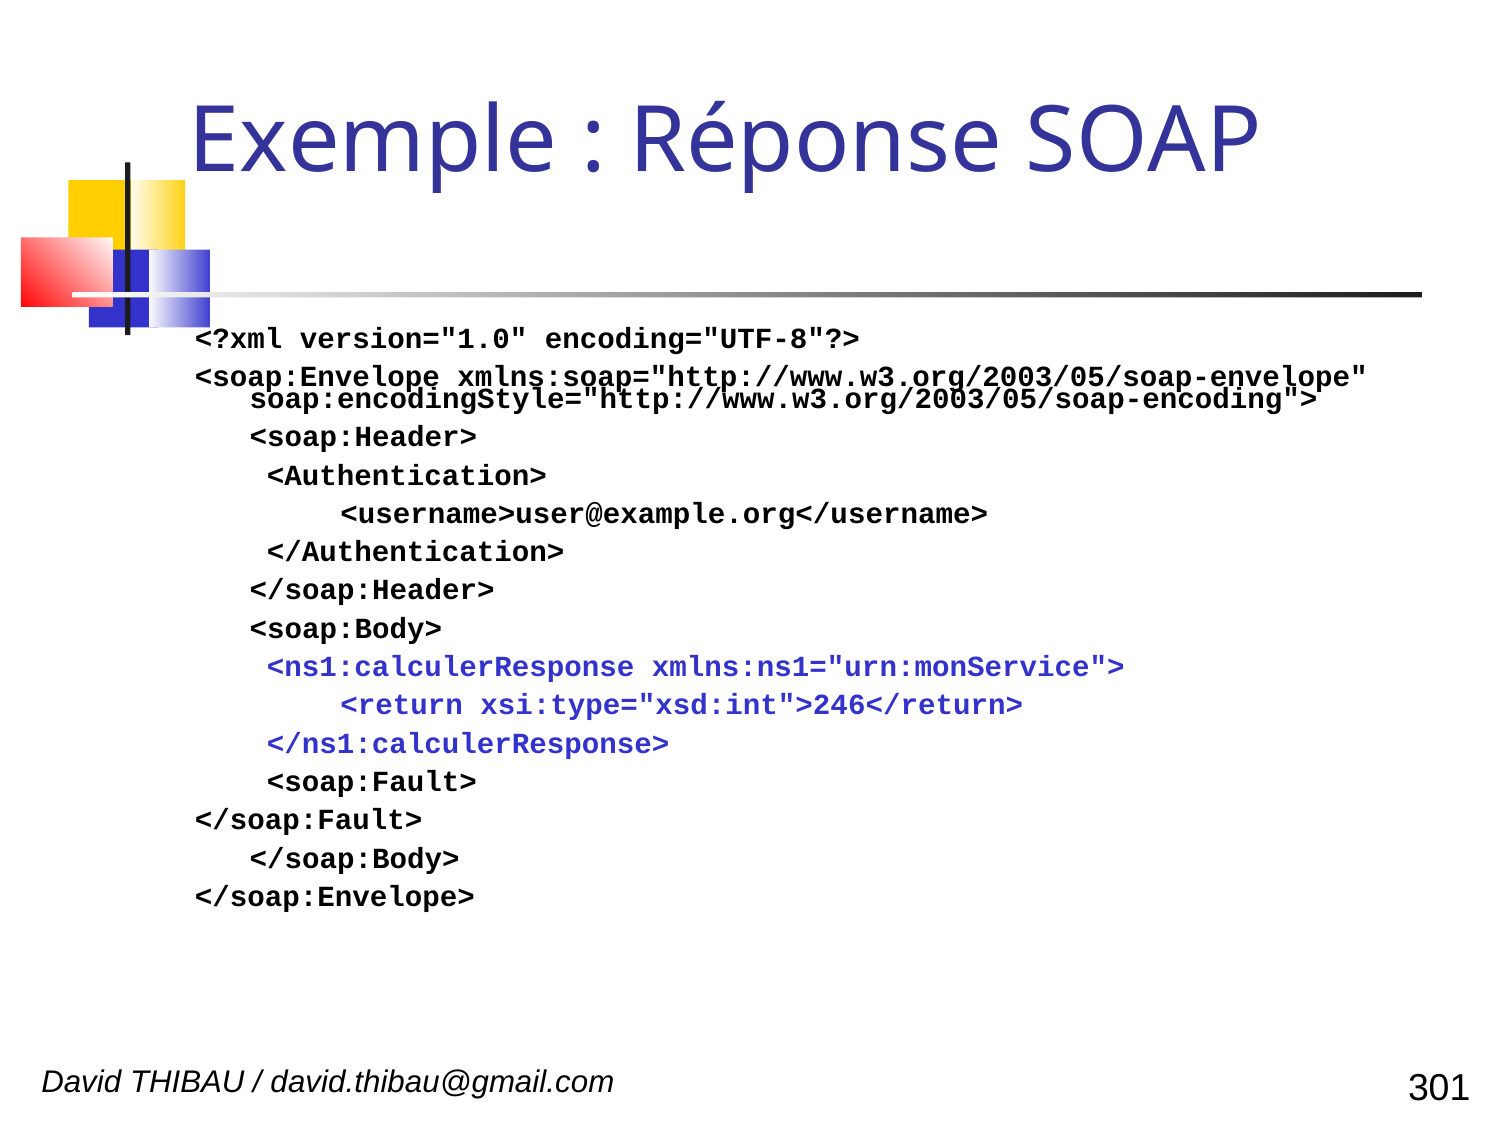

# Exemple : Réponse SOAP
<?xml version="1.0" encoding="UTF-8"?>
<soap:Envelope xmlns:soap="http://www.w3.org/2003/05/soap-envelope" soap:encodingStyle="http://www.w3.org/2003/05/soap-encoding">
	<soap:Header>
		<Authentication>
			<username>user@example.org</username>
		</Authentication>
	</soap:Header>
	<soap:Body>
		<ns1:calculerResponse xmlns:ns1="urn:monService">
			<return xsi:type="xsd:int">246</return>
		</ns1:calculerResponse>
		<soap:Fault>
</soap:Fault>
	</soap:Body>
</soap:Envelope>